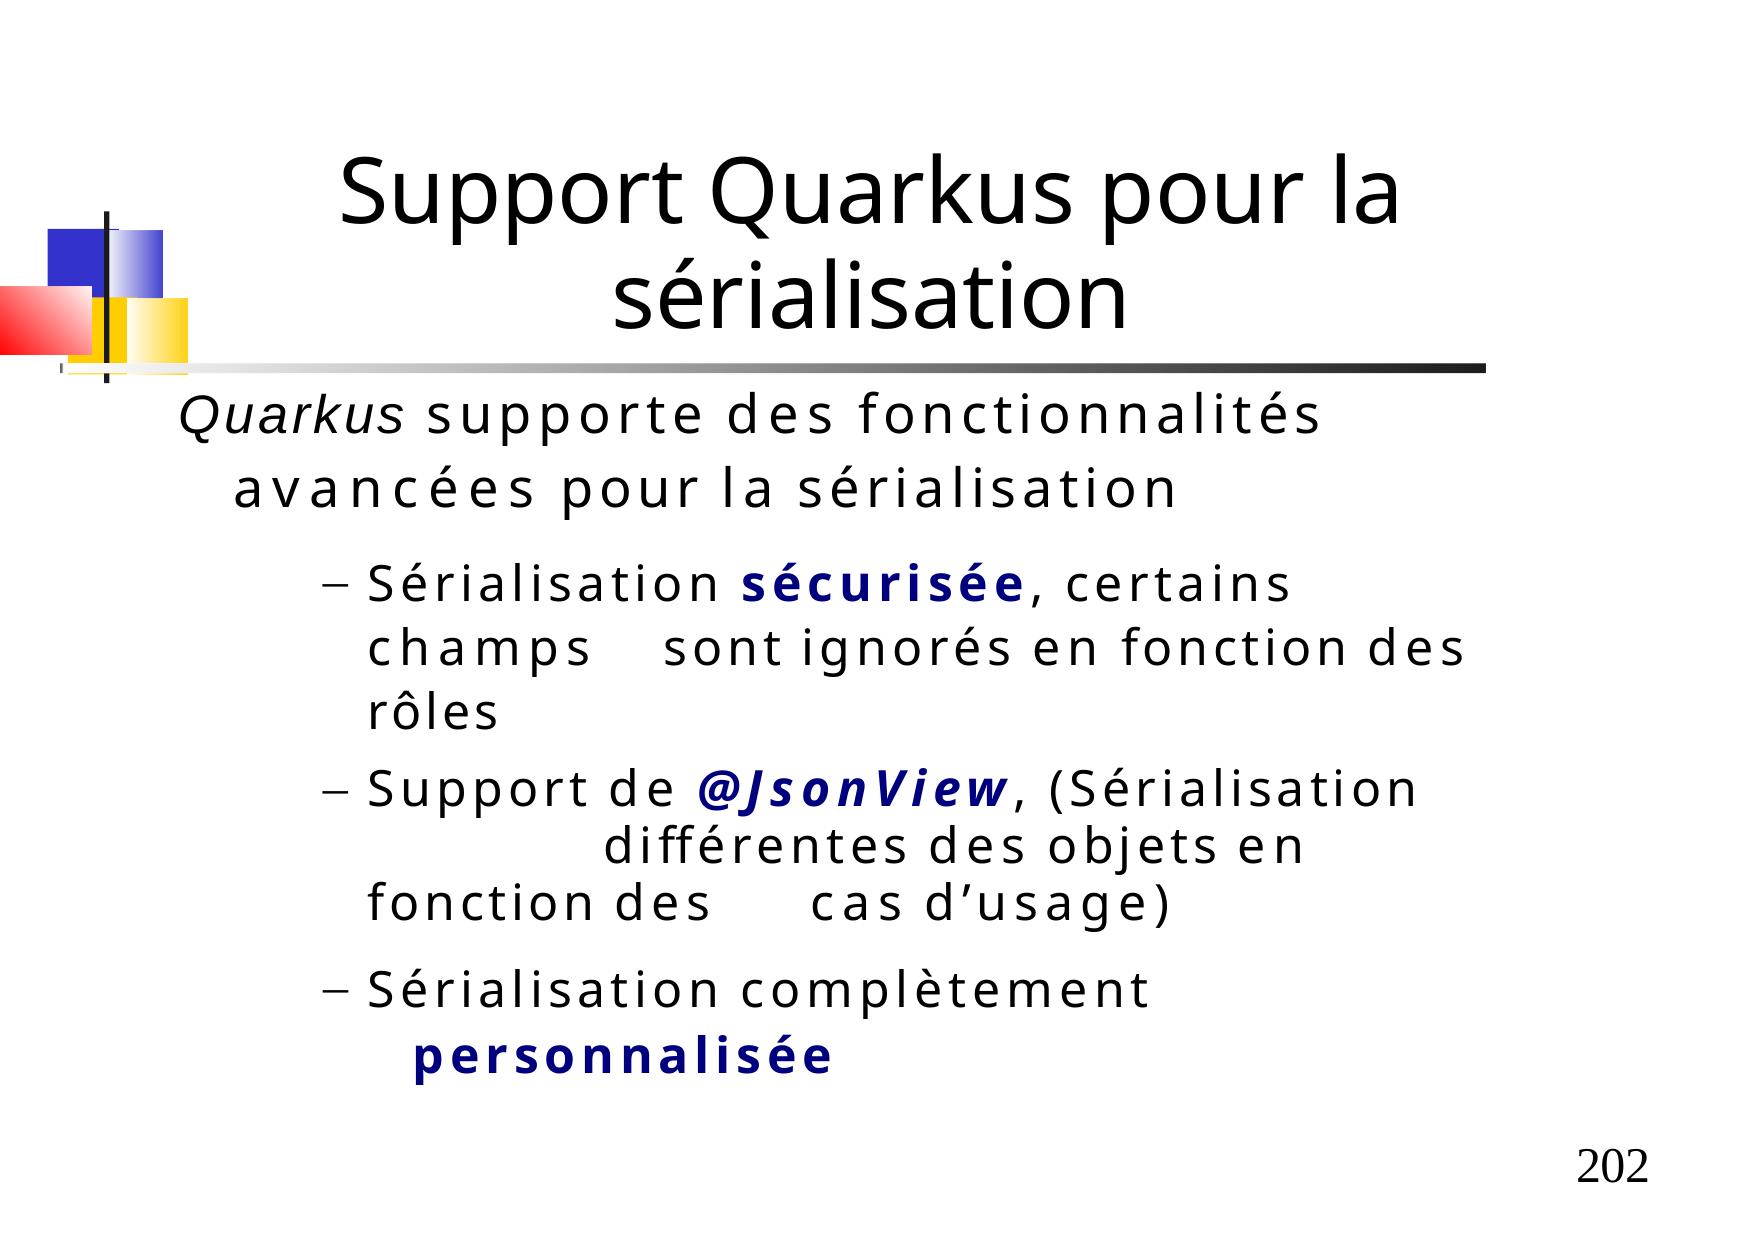

# Support Quarkus pour la sérialisation
Quarkus supporte des fonctionnalités avancées pour la sérialisation
Sérialisation sécurisée, certains champs 	sont ignorés en fonction des rôles
Support de @JsonView, (Sérialisation 	différentes des objets en fonction des 	cas d’usage)
Sérialisation complètement
personnalisée
202